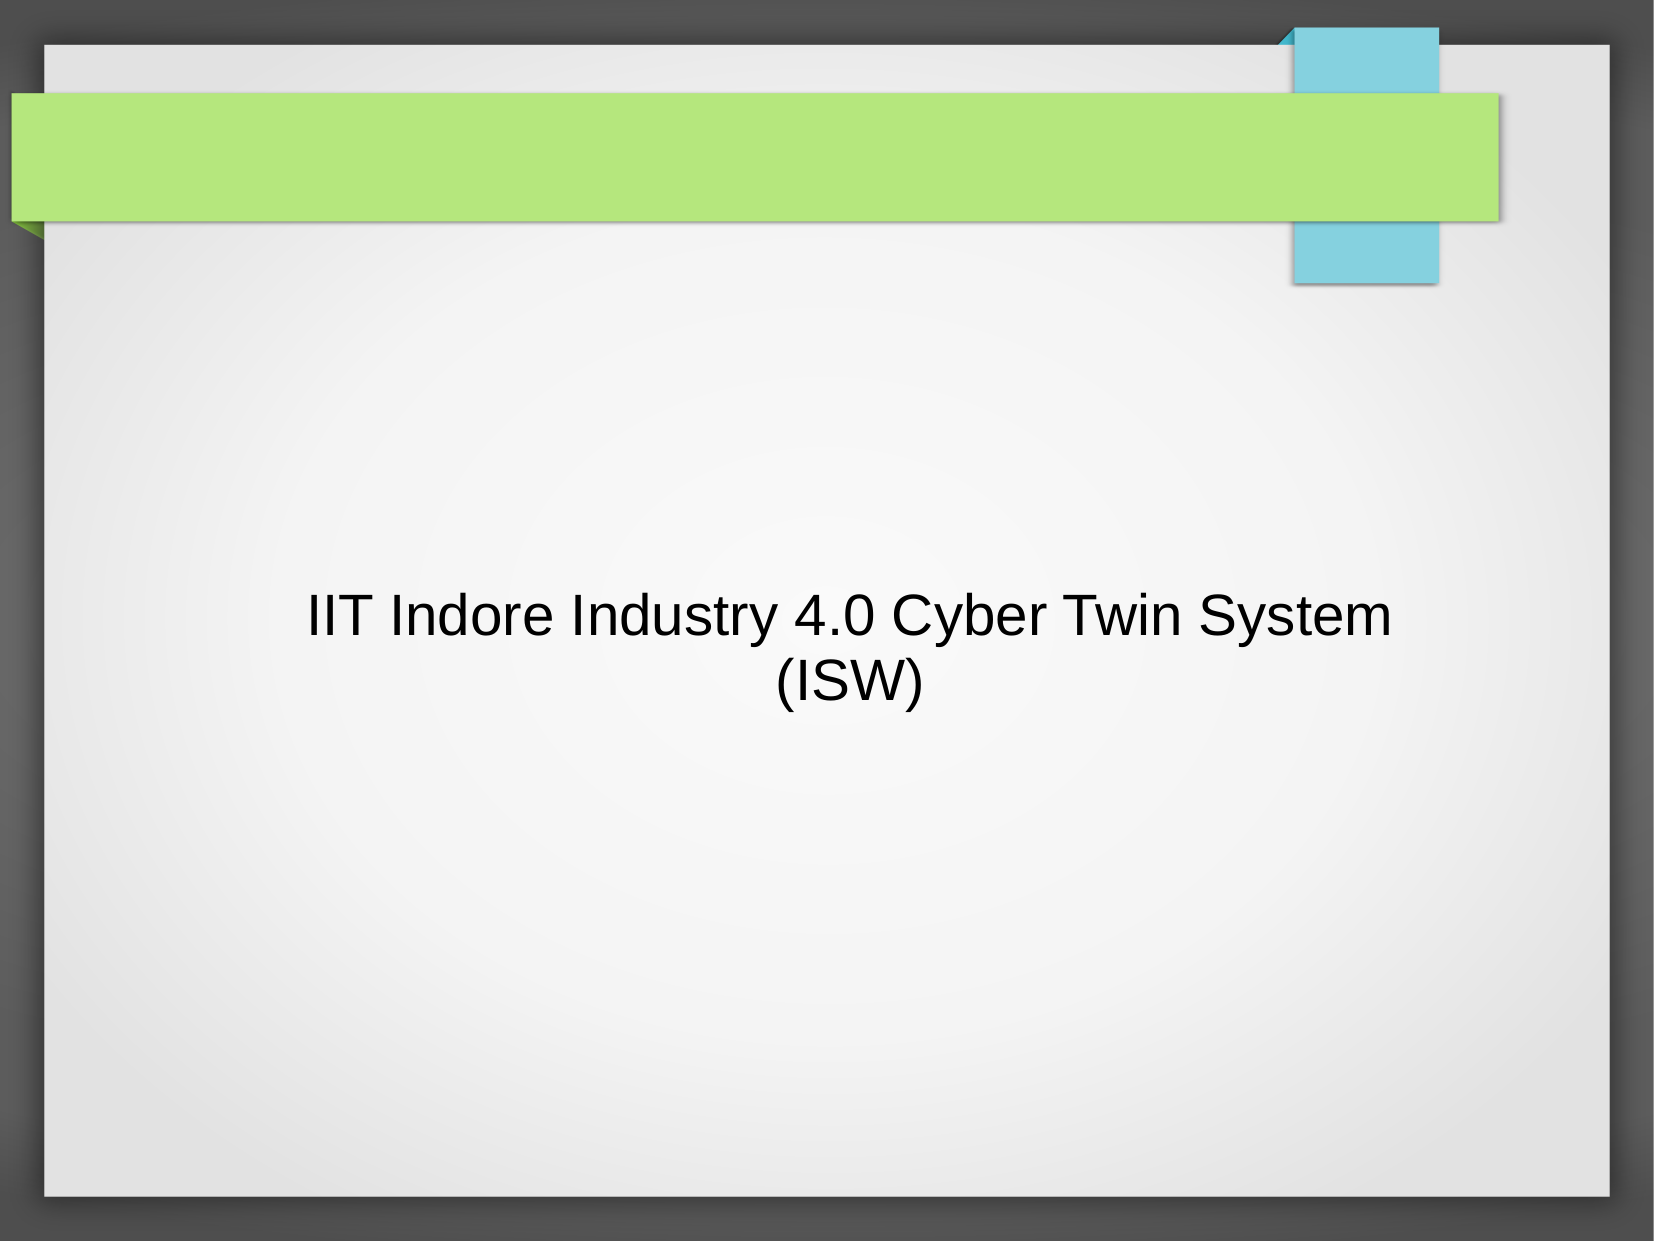

# IIT Indore Industry 4.0 Cyber Twin System (ISW)